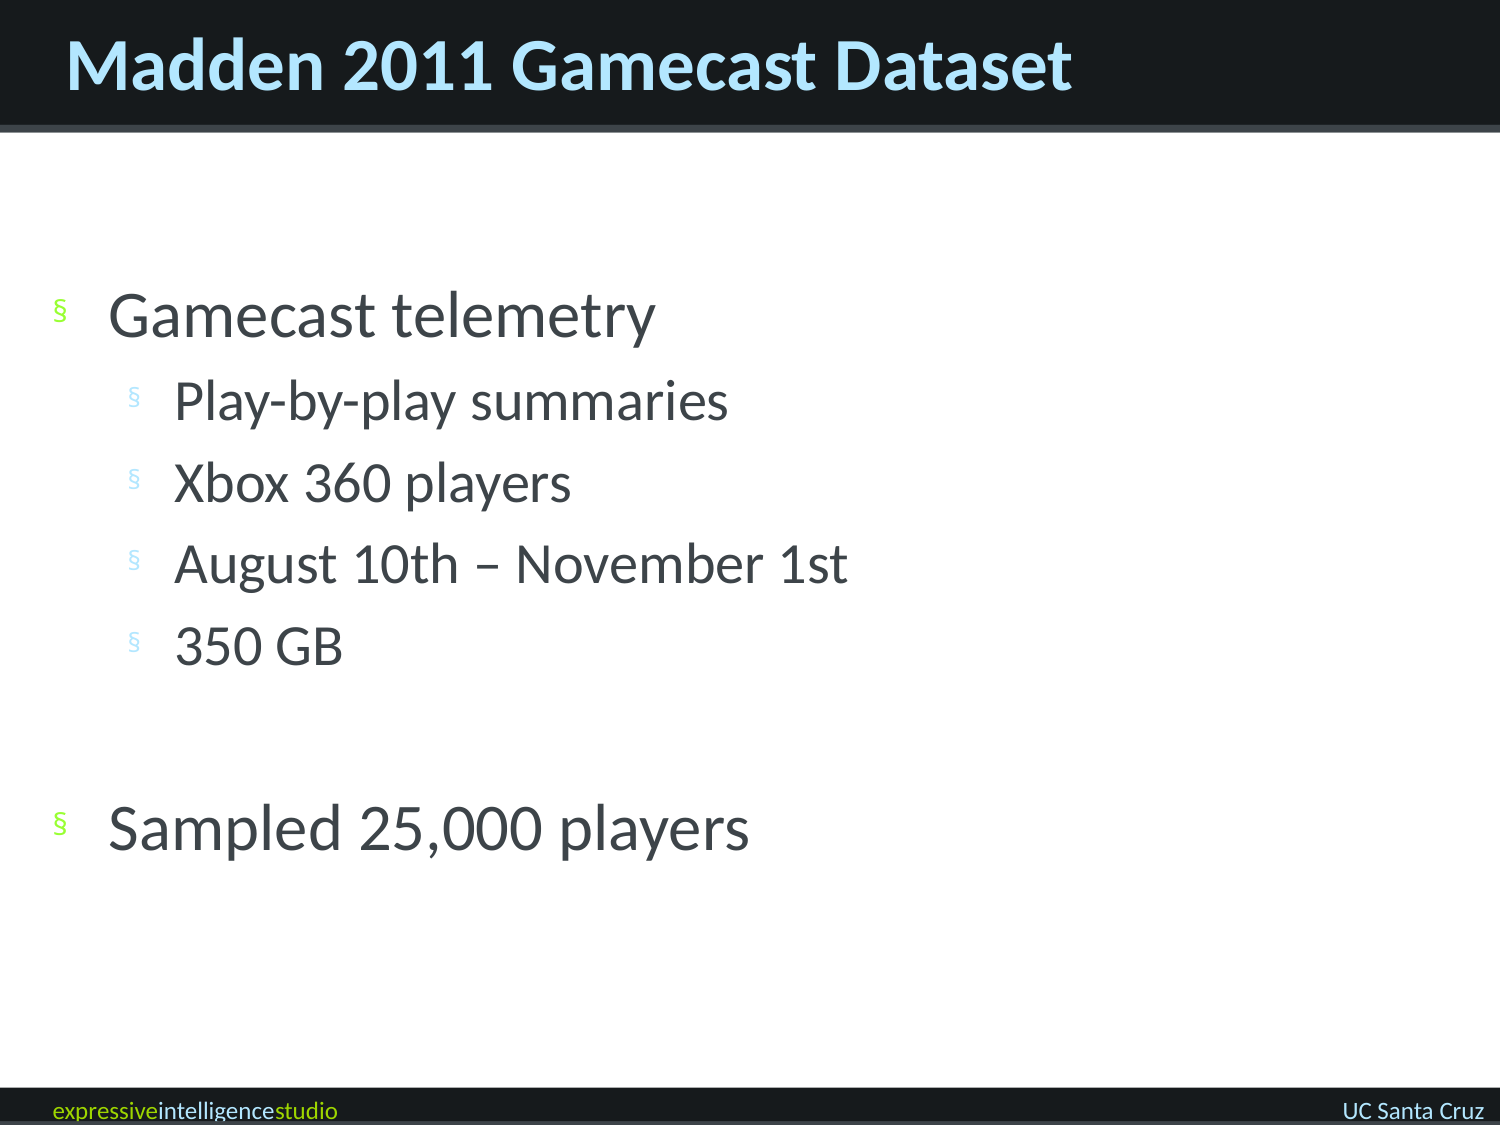

# Madden 2011 Gamecast Dataset
Gamecast telemetry
Play-by-play summaries
Xbox 360 players
August 10th – November 1st
350 GB
Sampled 25,000 players